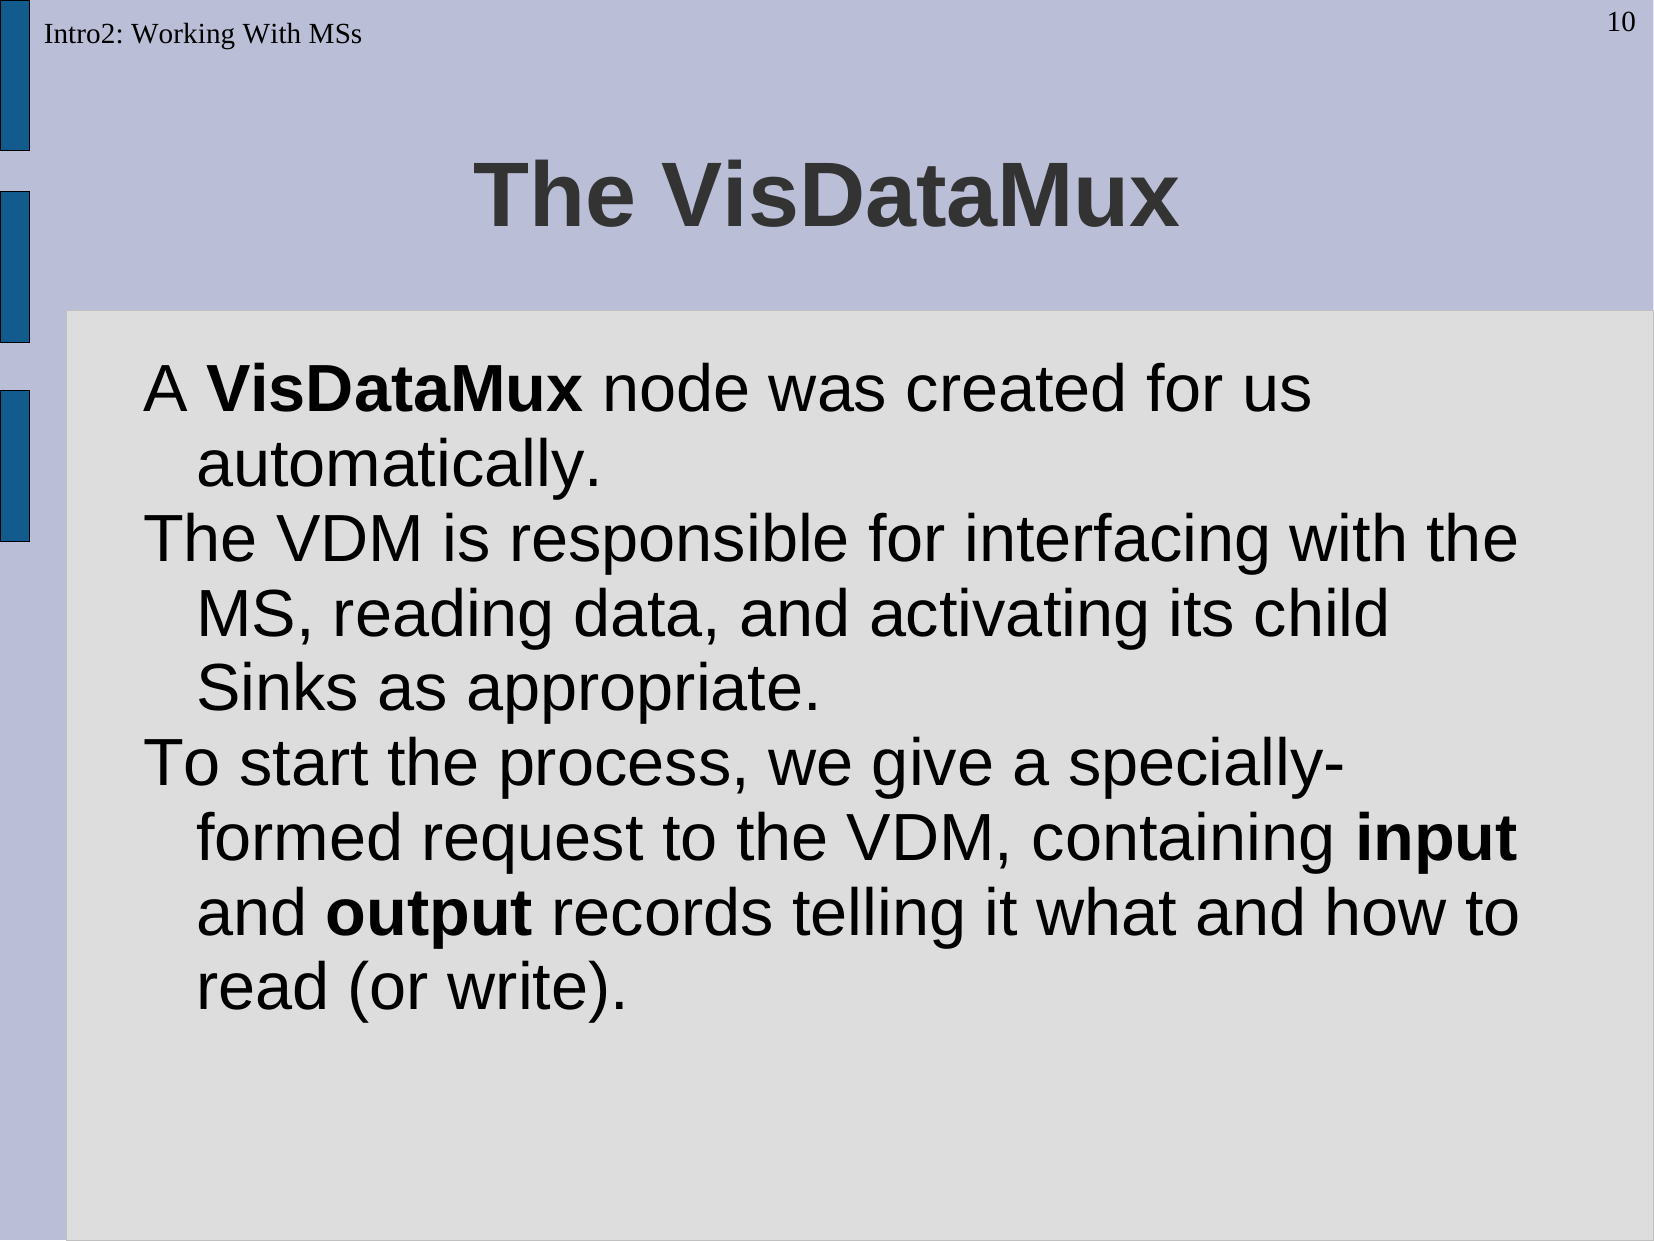

10
Intro2: Working With MSs
# The VisDataMux
A VisDataMux node was created for us automatically.
The VDM is responsible for interfacing with the MS, reading data, and activating its child Sinks as appropriate.
To start the process, we give a specially-formed request to the VDM, containing input and output records telling it what and how to read (or write).